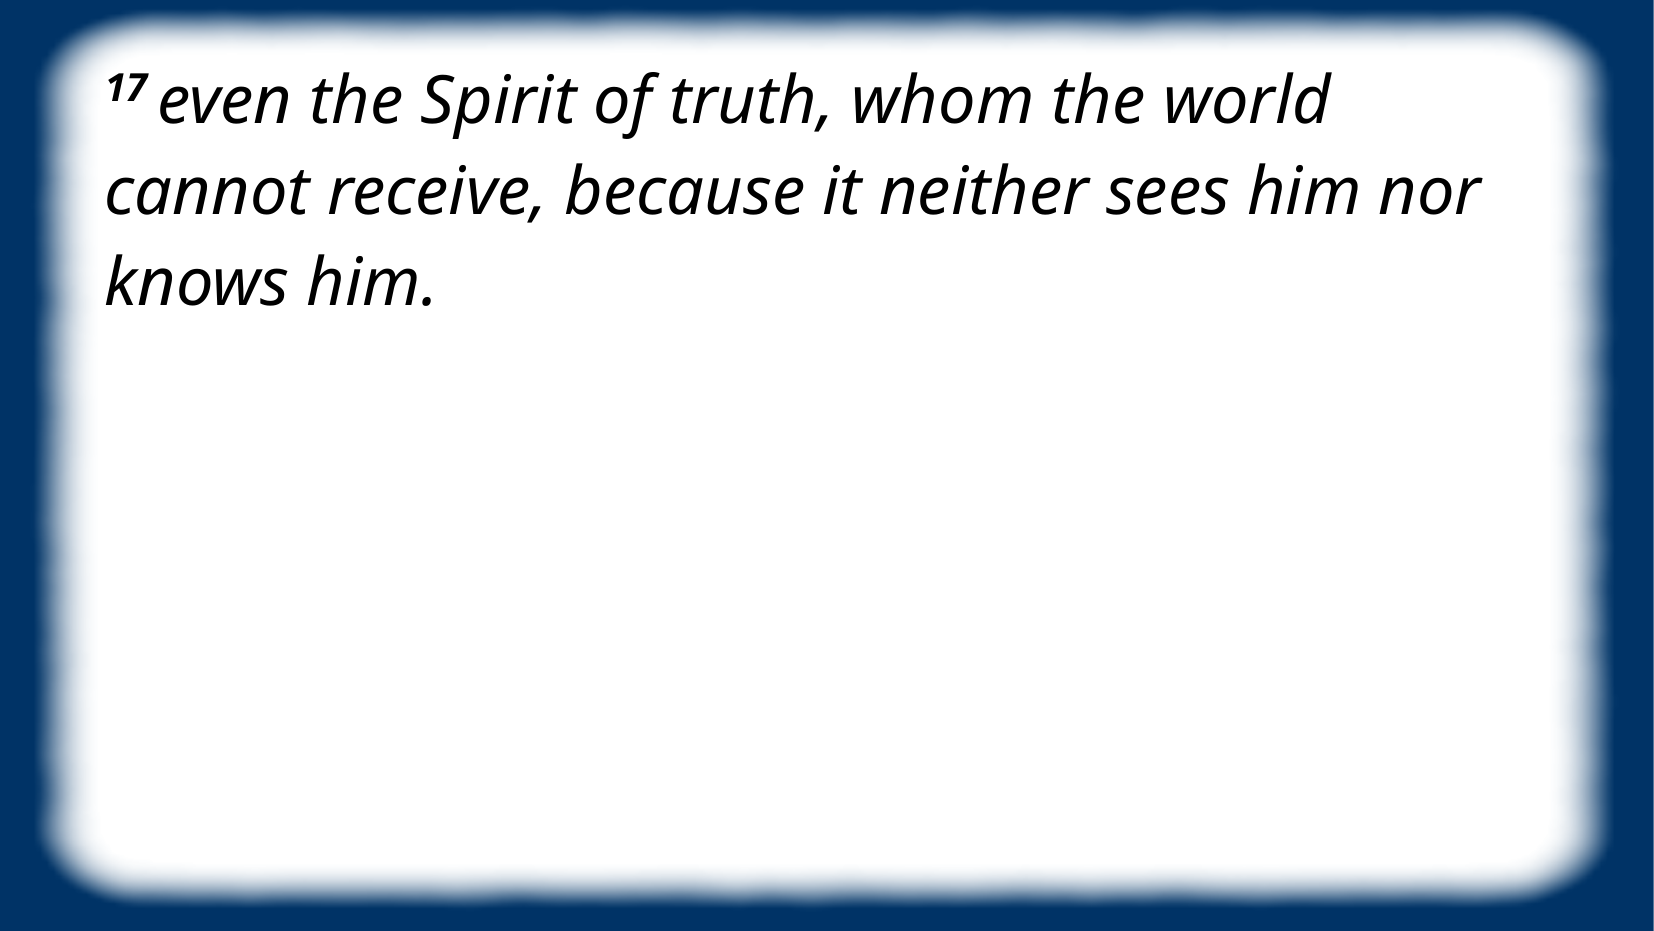

17 even the Spirit of truth, whom the world cannot receive, because it neither sees him nor knows him.